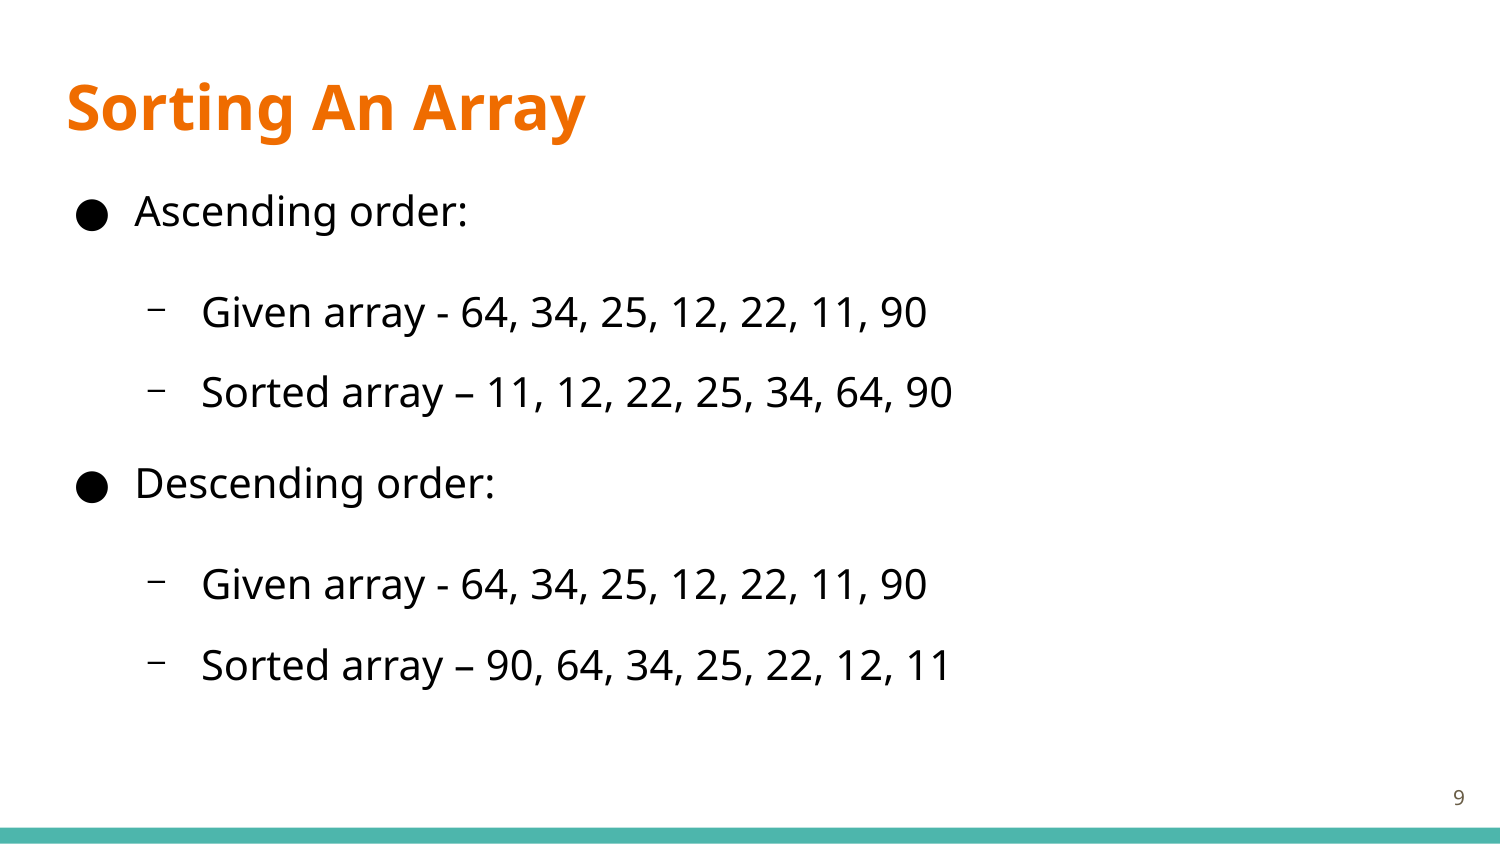

# Sorting An Array
Ascending order:
Given array - 64, 34, 25, 12, 22, 11, 90
Sorted array – 11, 12, 22, 25, 34, 64, 90
Descending order:
Given array - 64, 34, 25, 12, 22, 11, 90
Sorted array – 90, 64, 34, 25, 22, 12, 11